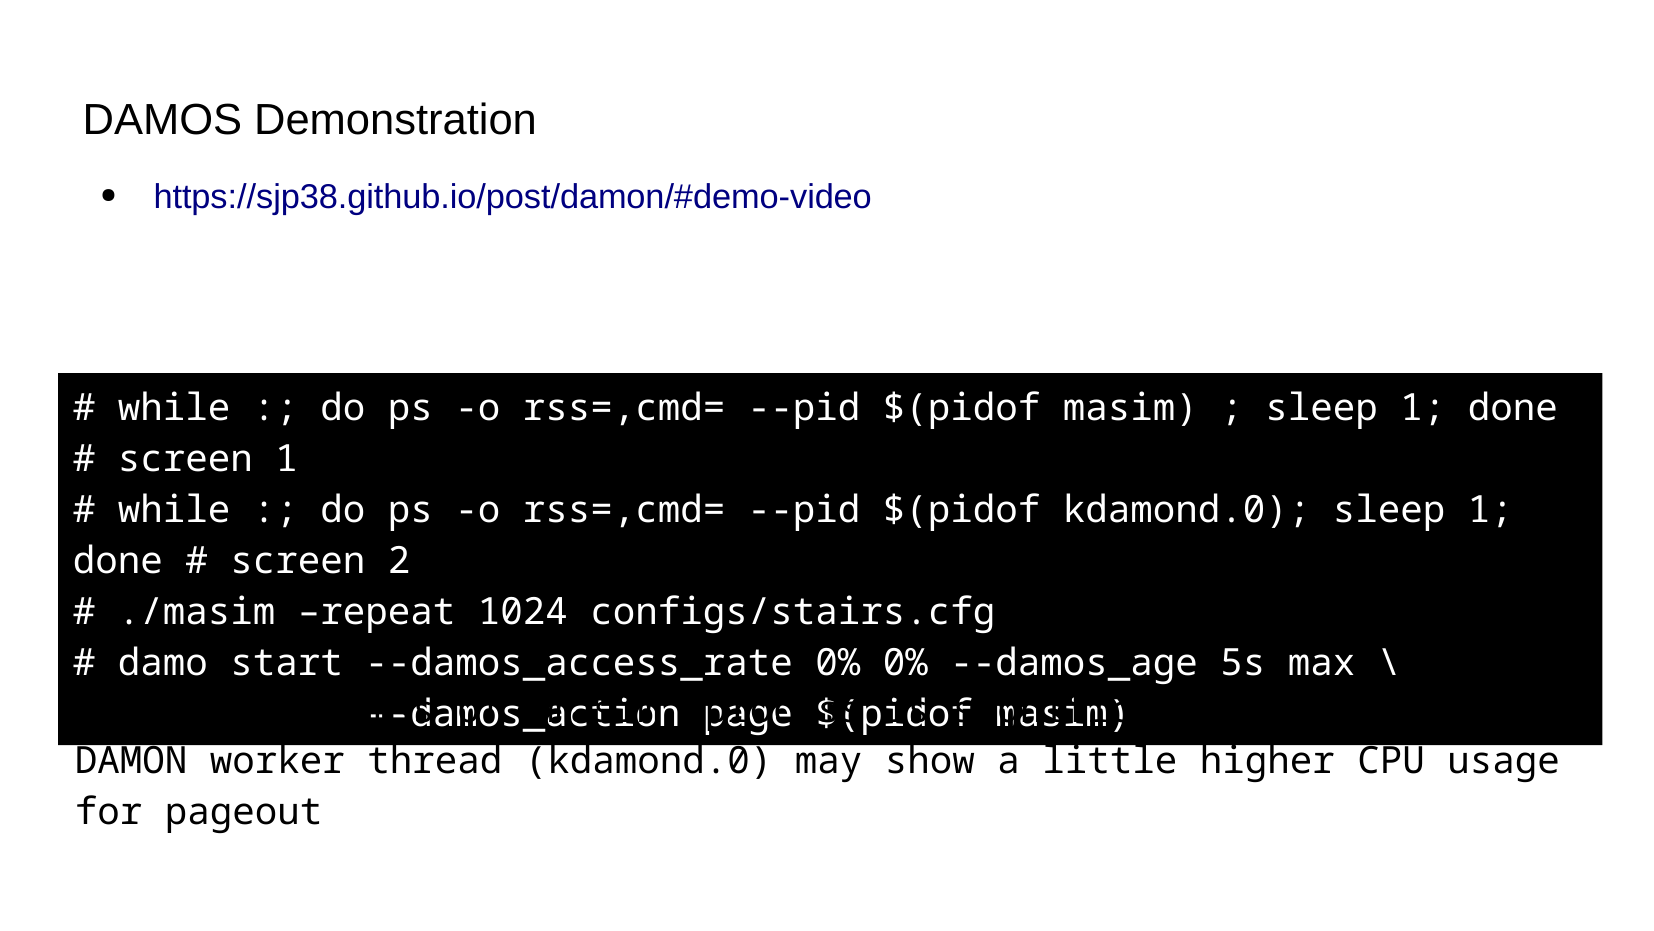

# DAMOS Demonstration
https://sjp38.github.io/post/damon/#demo-video
# while :; do ps -o rss=,cmd= --pid $(pidof masim) ; sleep 1; done # screen 1
# while :; do ps -o rss=,cmd= --pid $(pidof kdamond.0); sleep 1; done # screen 2
# ./masim –repeat 1024 configs/stairs.cfg
# damo start --damos_access_rate 0% 0% --damos_age 5s max \
 --damos_action page $(pidof masim)
You may show rss of ‘masim’ process is significantly reduced;
DAMON worker thread (kdamond.0) may show a little higher CPU usage for pageout